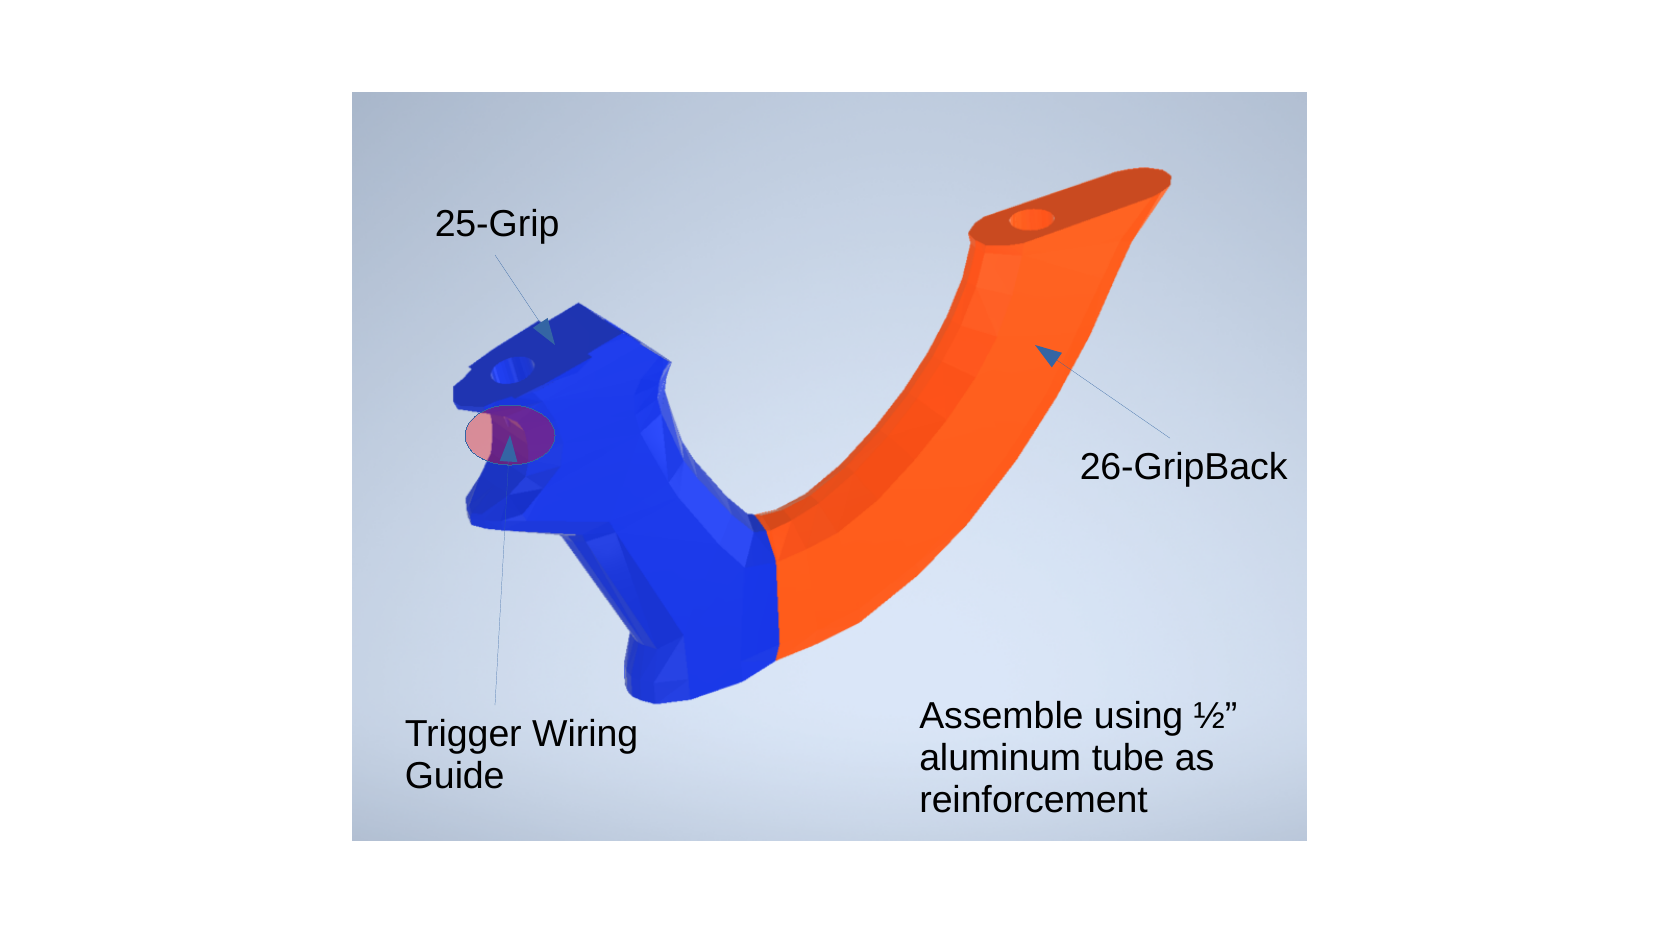

25-Grip
26-GripBack
Assemble using ½” aluminum tube as reinforcement
Trigger Wiring Guide